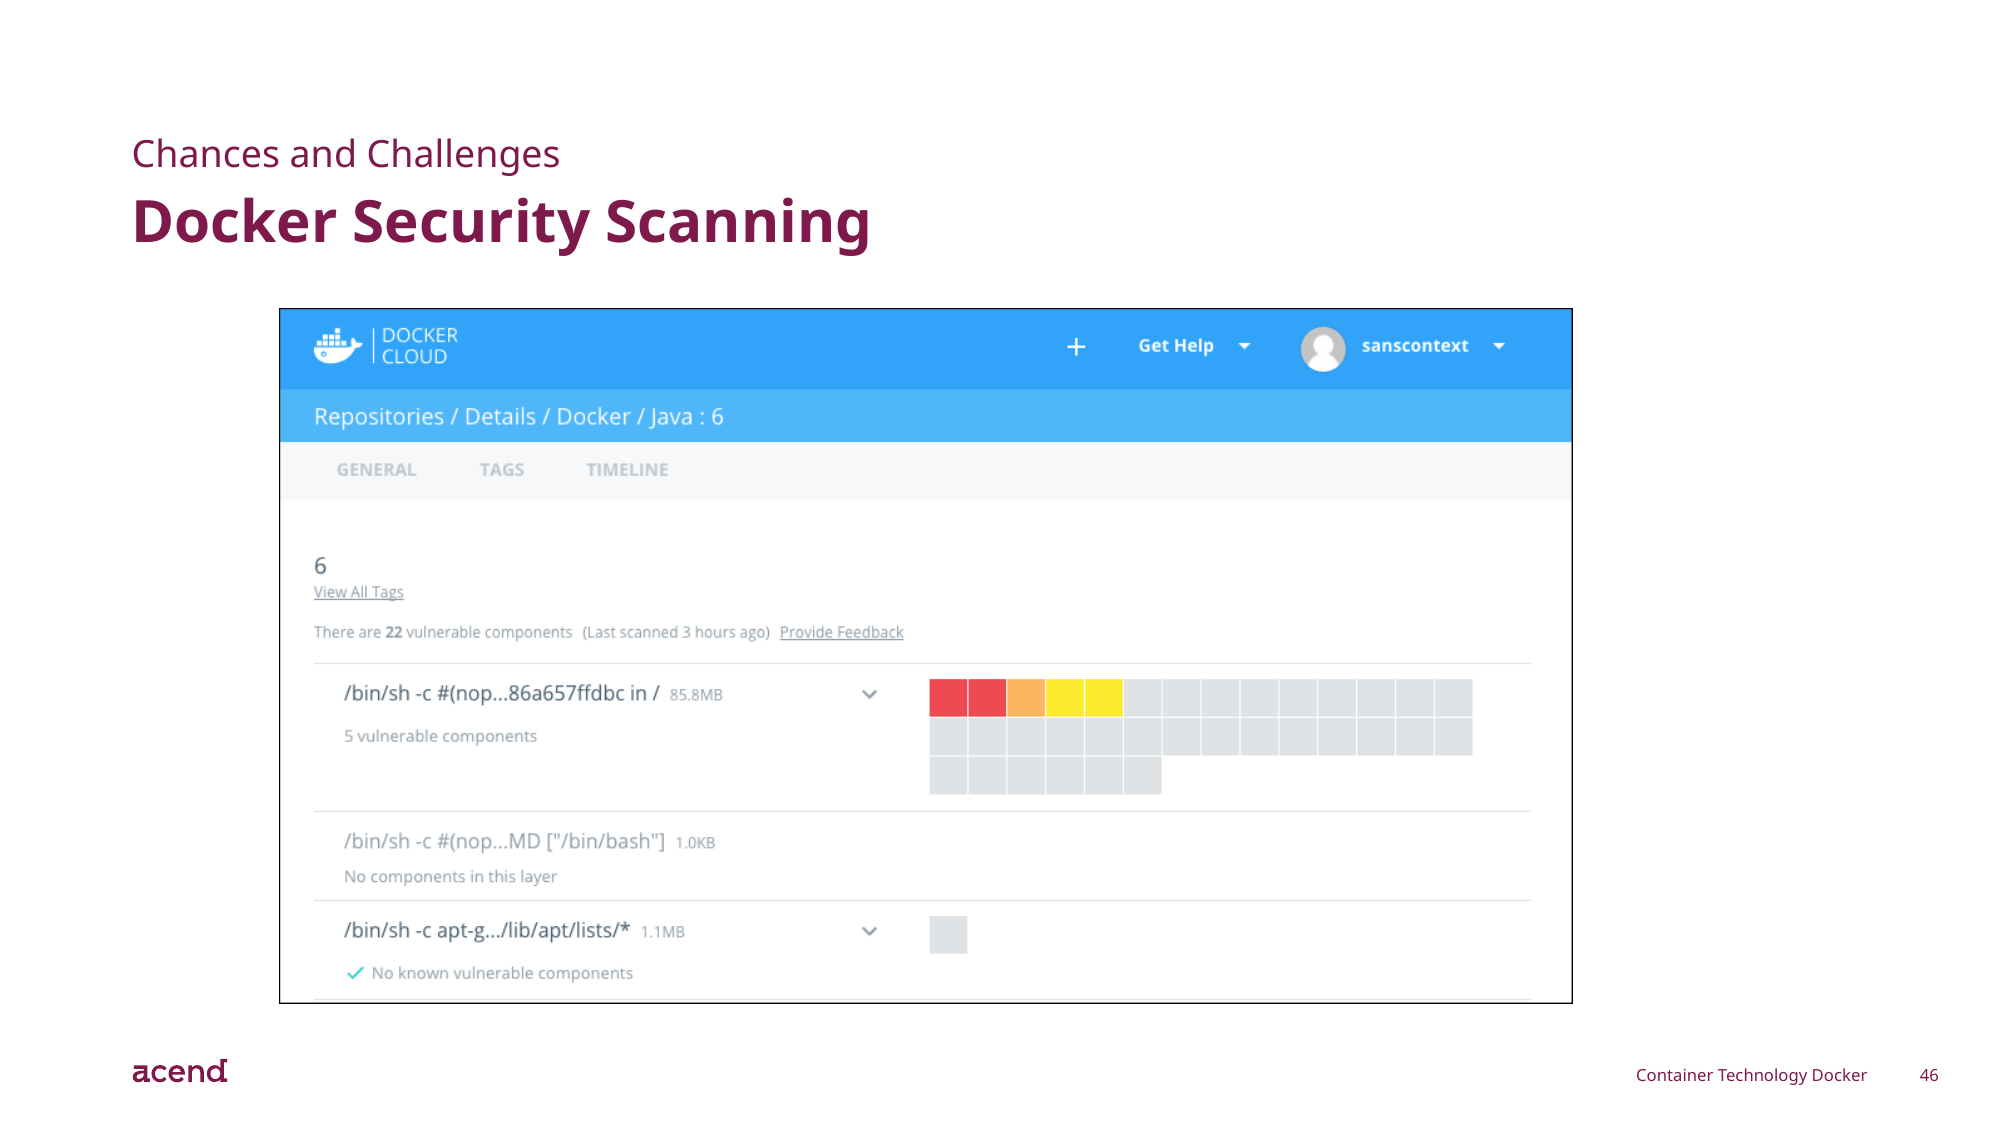

# Chances and Challenges
Docker Security Scanning
Container Technology Docker
46